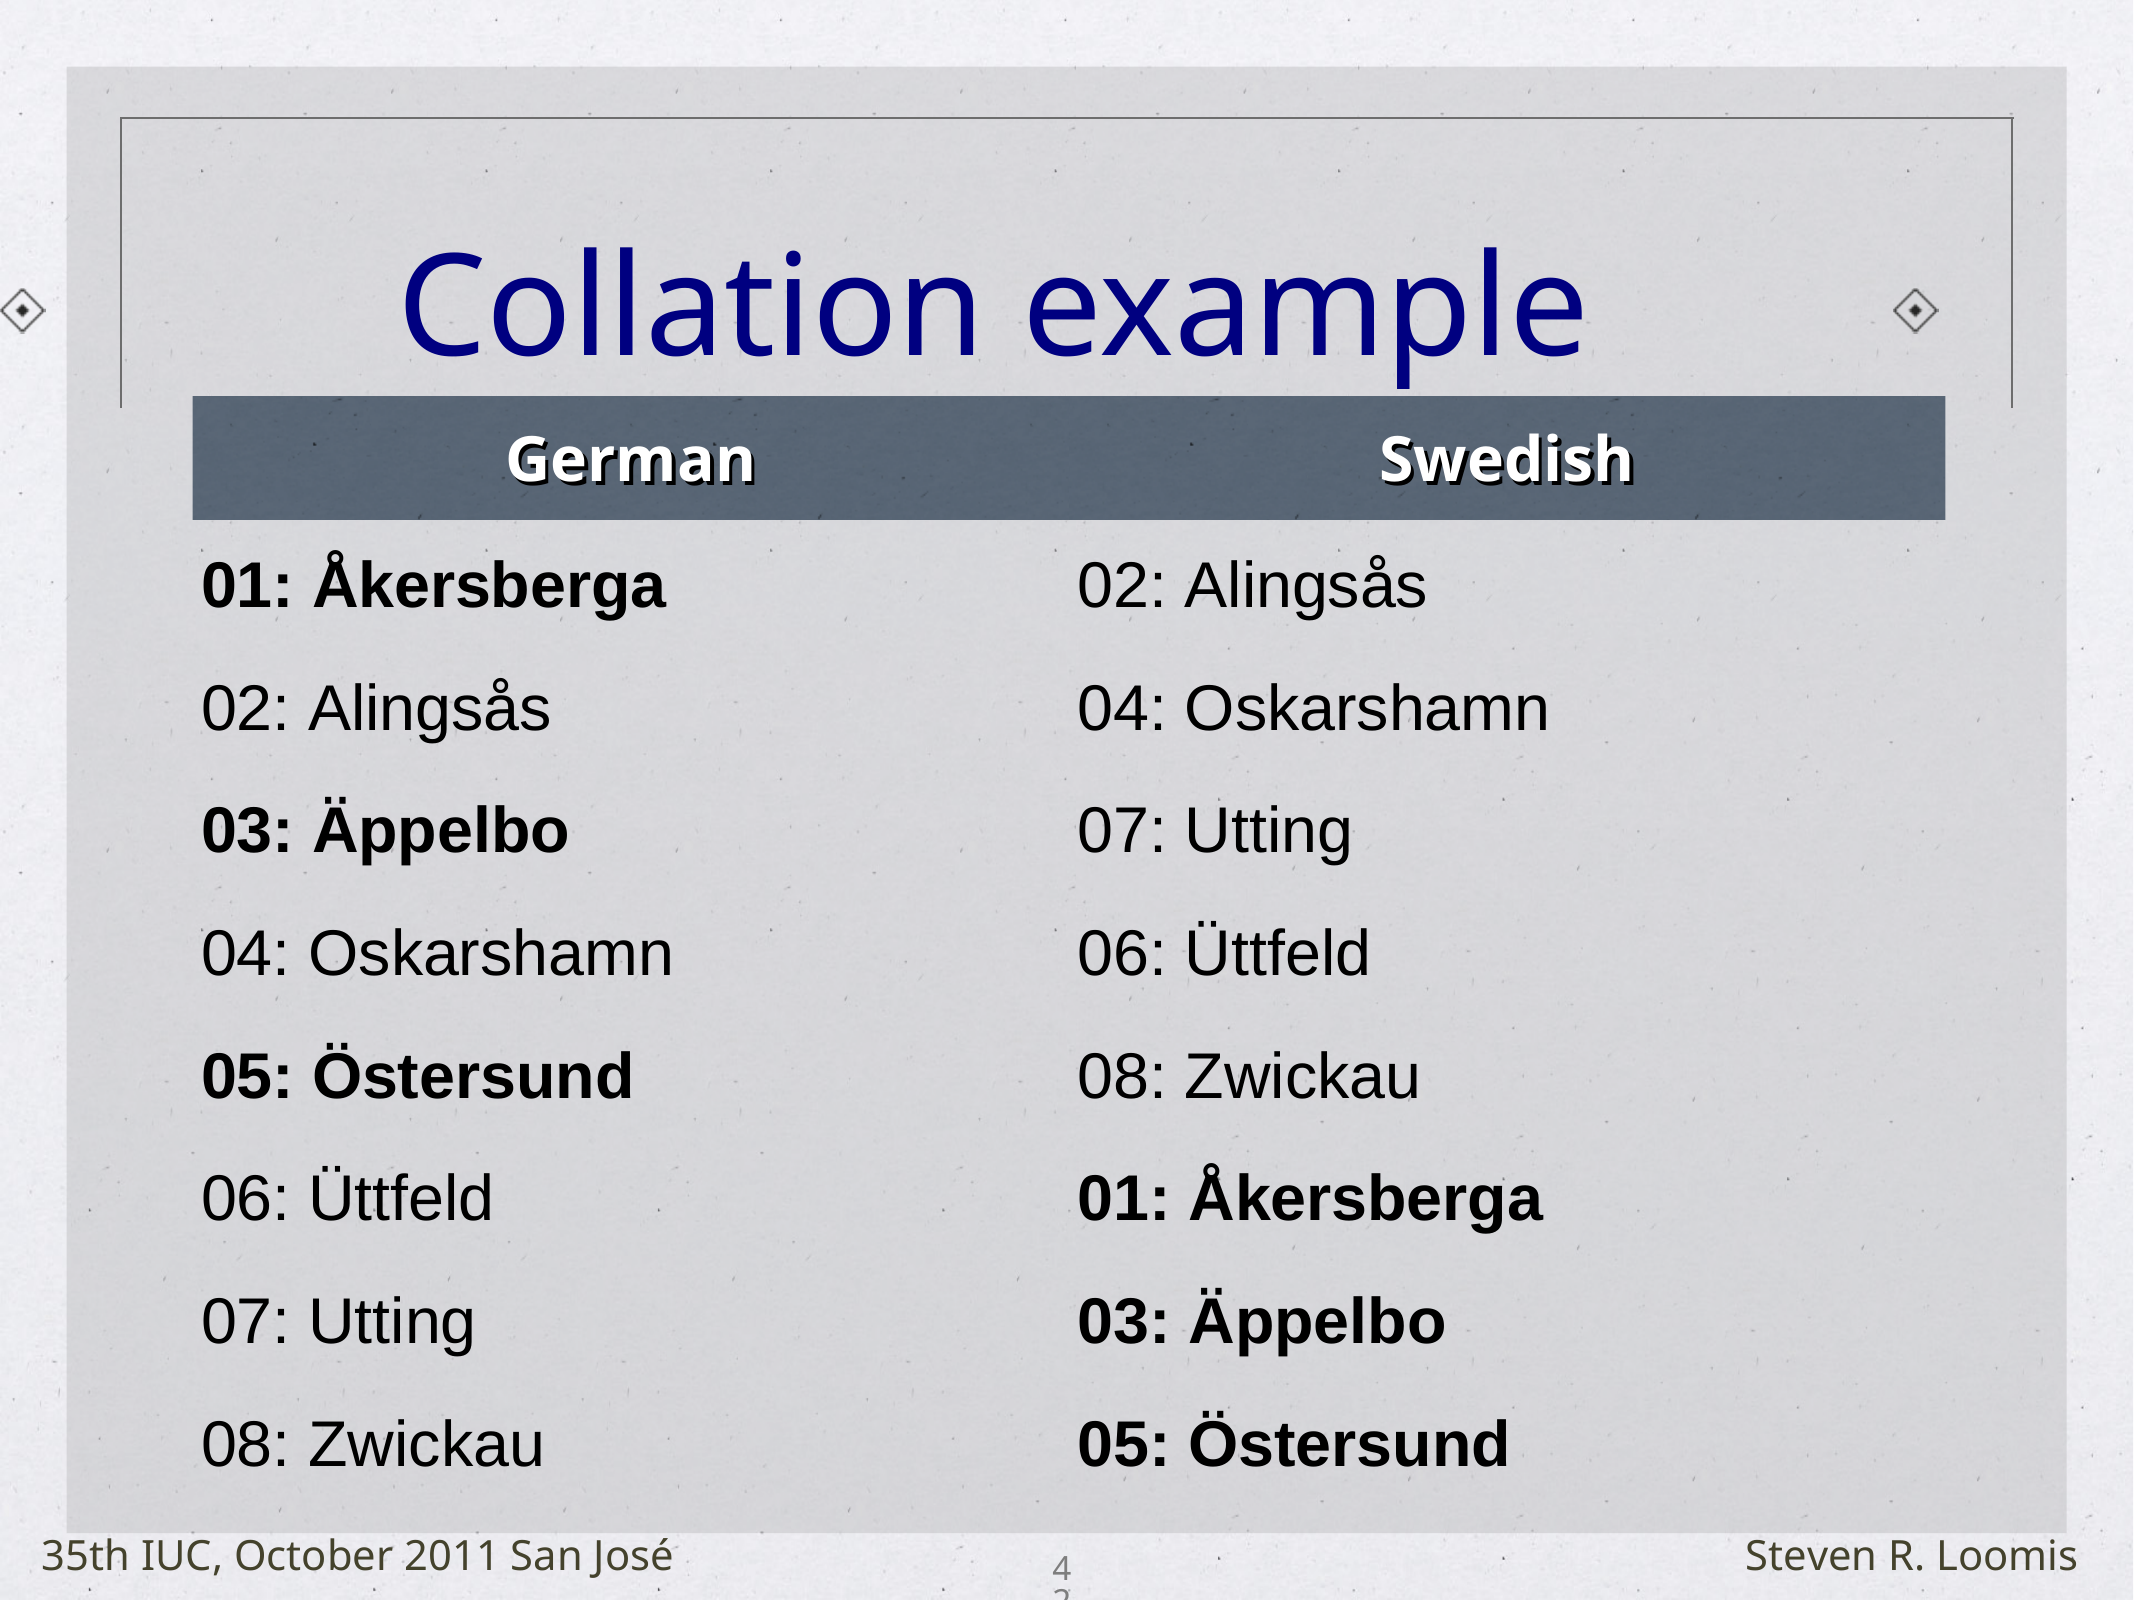

# Collation example
| German | Swedish |
| --- | --- |
| 01: Åkersberga | 02: Alingsås |
| 02: Alingsås | 04: Oskarshamn |
| 03: Äppelbo | 07: Utting |
| 04: Oskarshamn | 06: Üttfeld |
| 05: Östersund | 08: Zwickau |
| 06: Üttfeld | 01: Åkersberga |
| 07: Utting | 03: Äppelbo |
| 08: Zwickau | 05: Östersund |
42